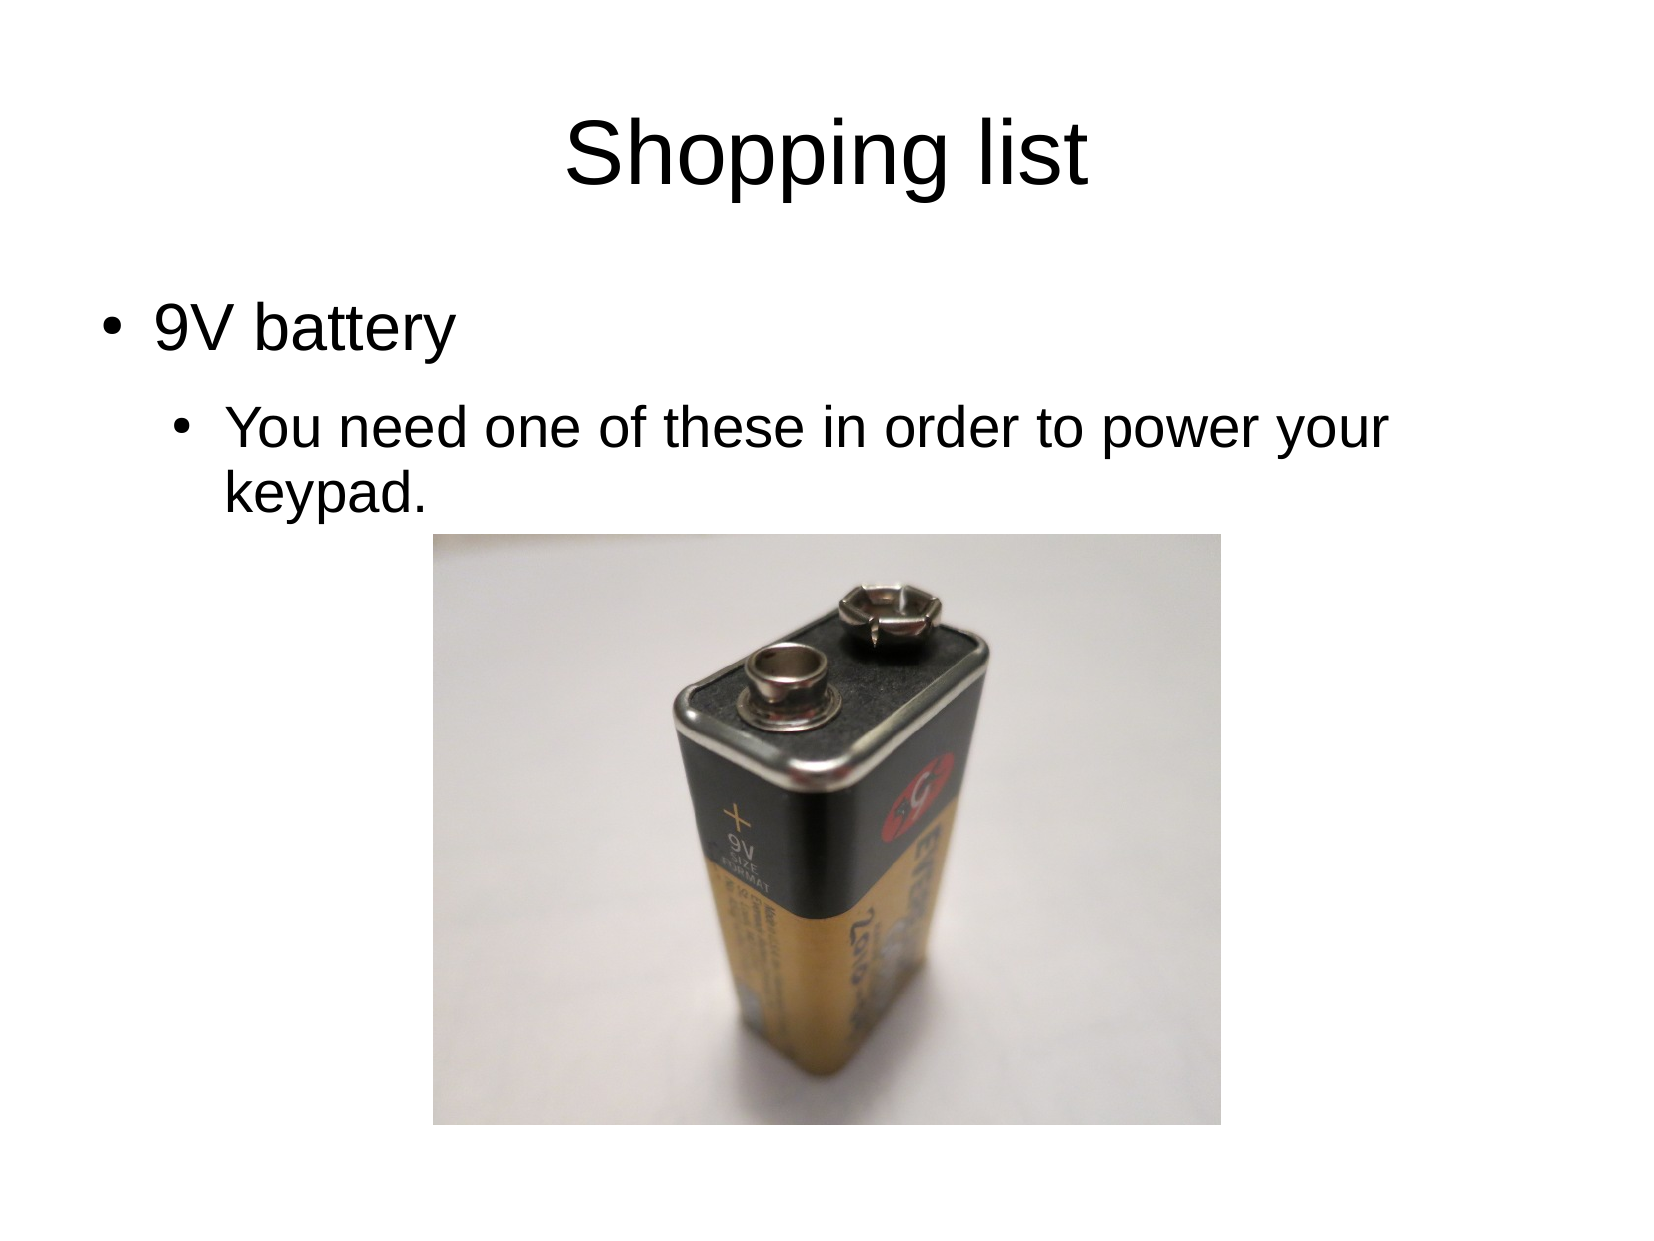

# Shopping list
9V battery
You need one of these in order to power your keypad.